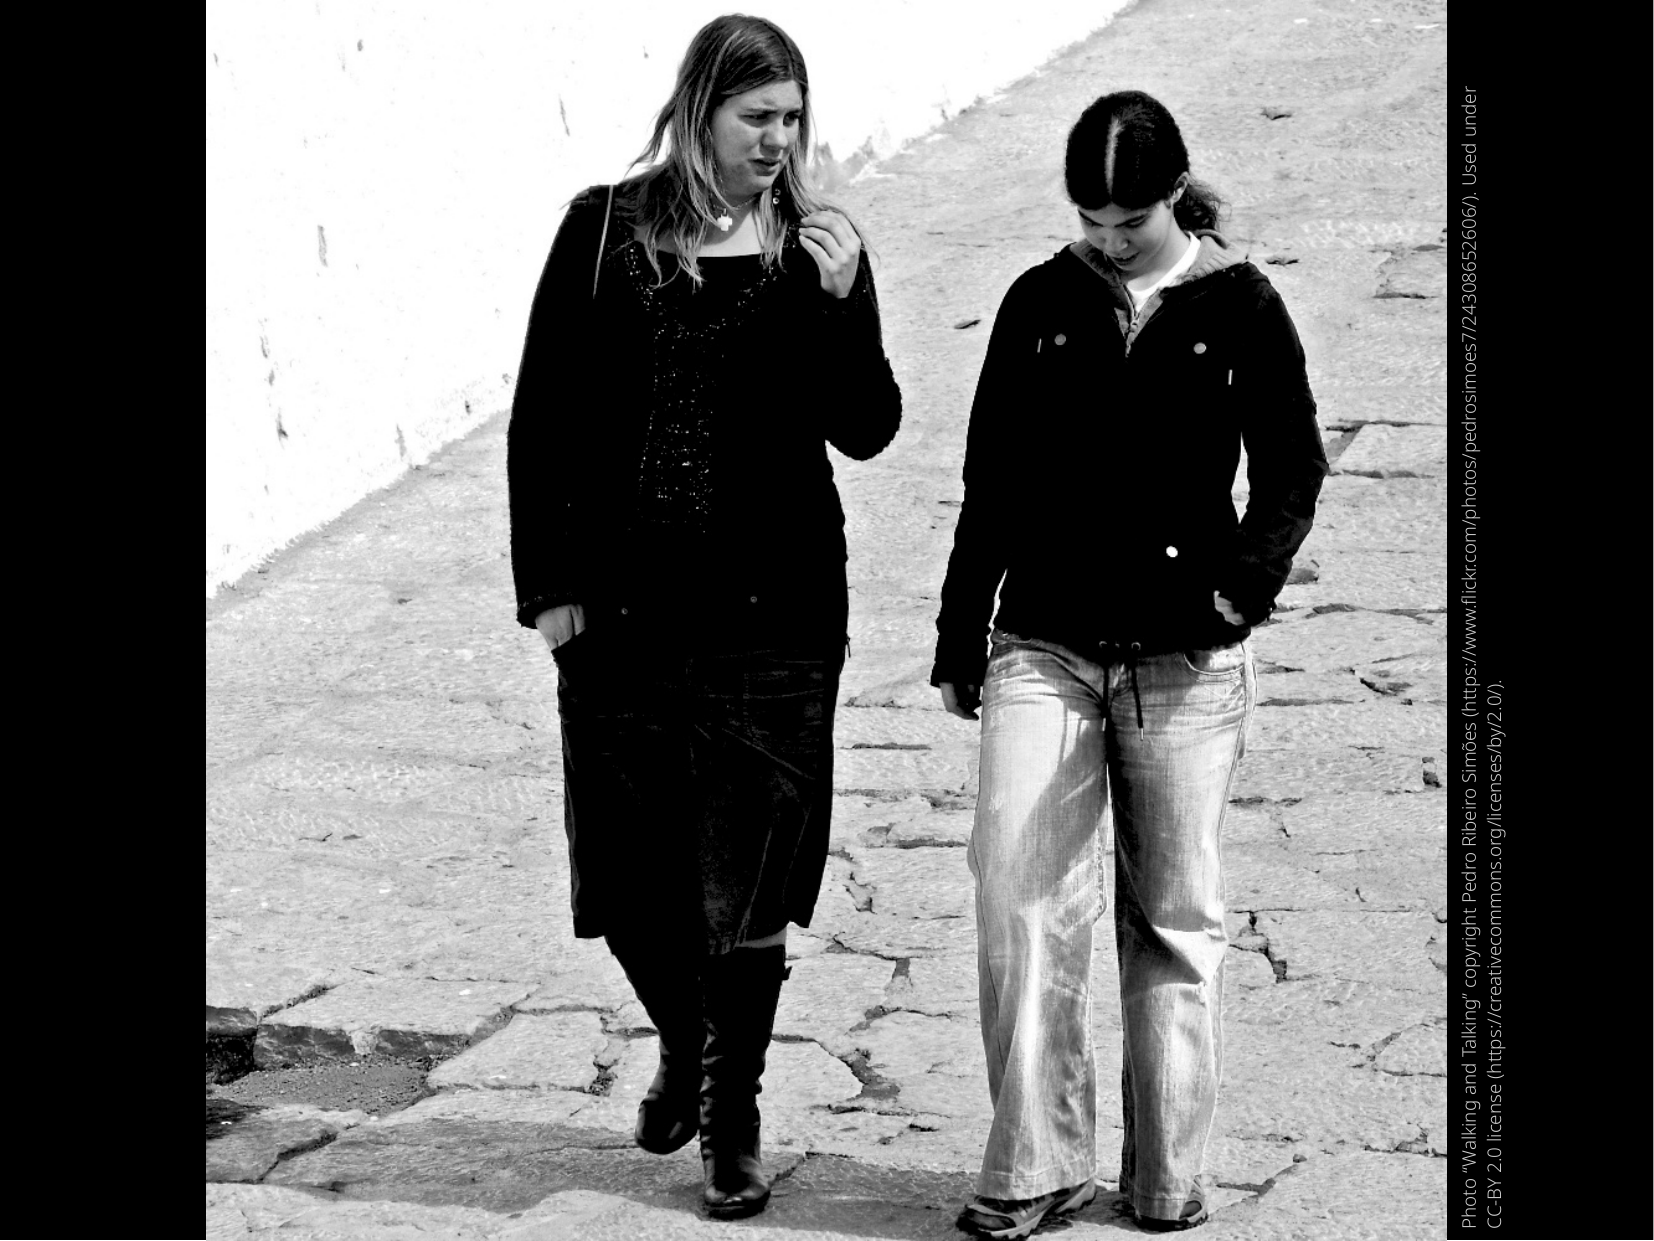

Photo “Walking and Talking” copyright Pedro Ribeiro Simões (https://www.flickr.com/photos/pedrosimoes7/24308652606/). Used under CC-BY 2.0 license (https://creativecommons.org/licenses/by/2.0/).